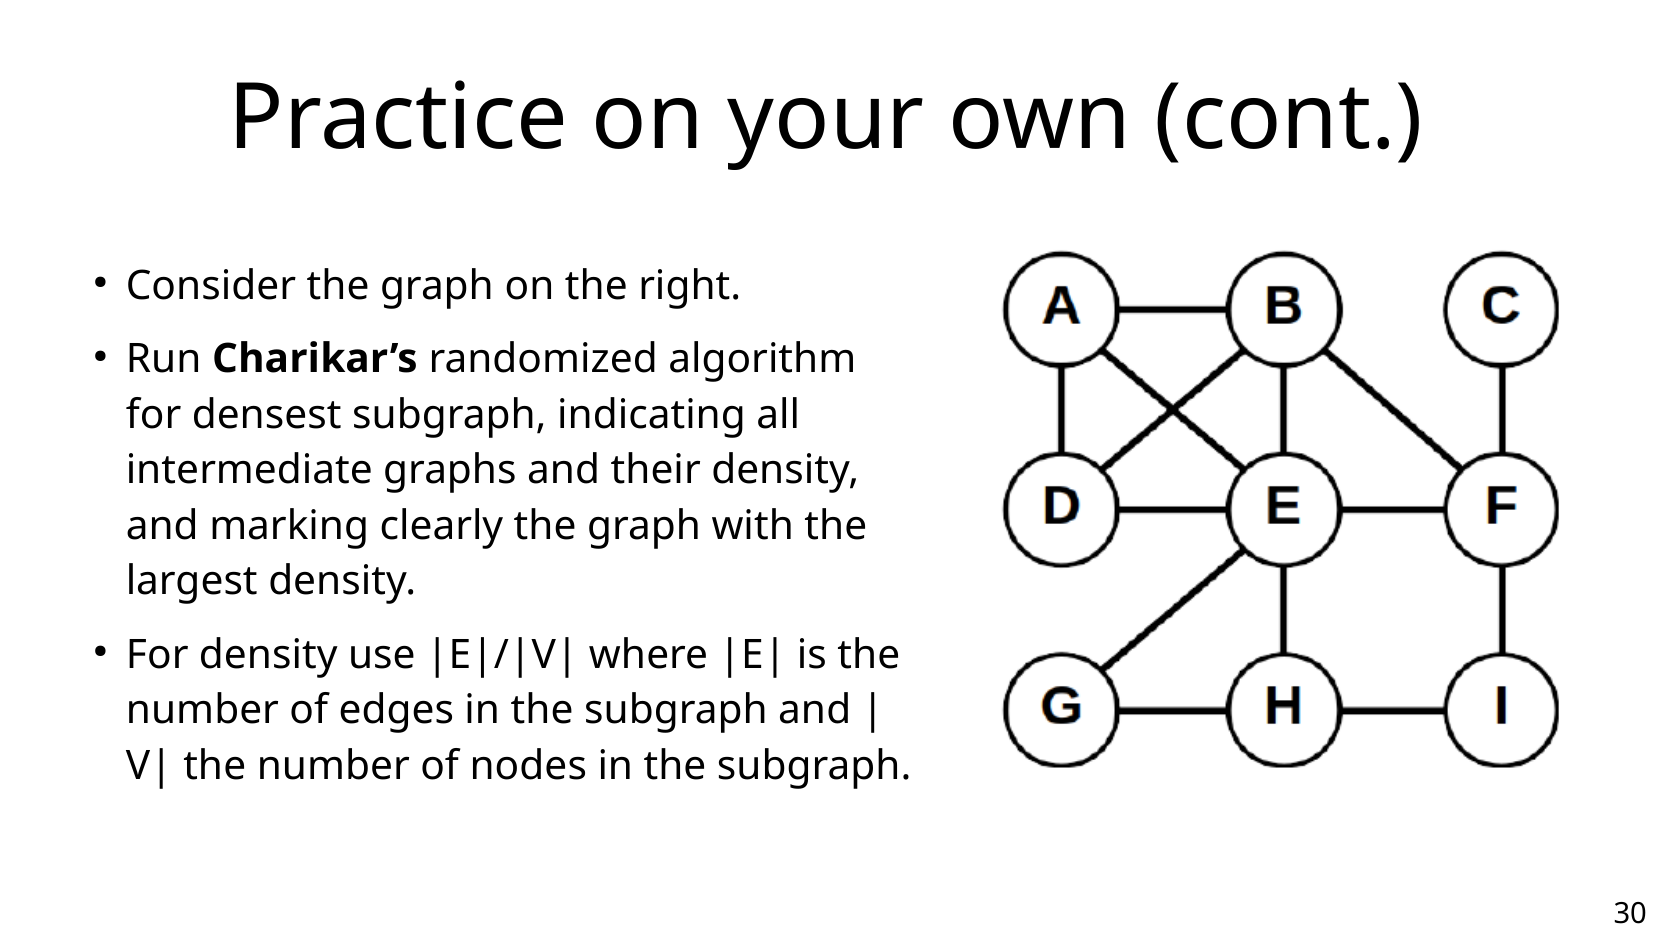

# Practice on your own (cont.)
Consider the graph on the right.
Run Charikar’s randomized algorithm for densest subgraph, indicating all intermediate graphs and their density, and marking clearly the graph with the largest density.
For density use |E|/|V| where |E| is the number of edges in the subgraph and |V| the number of nodes in the subgraph.
30